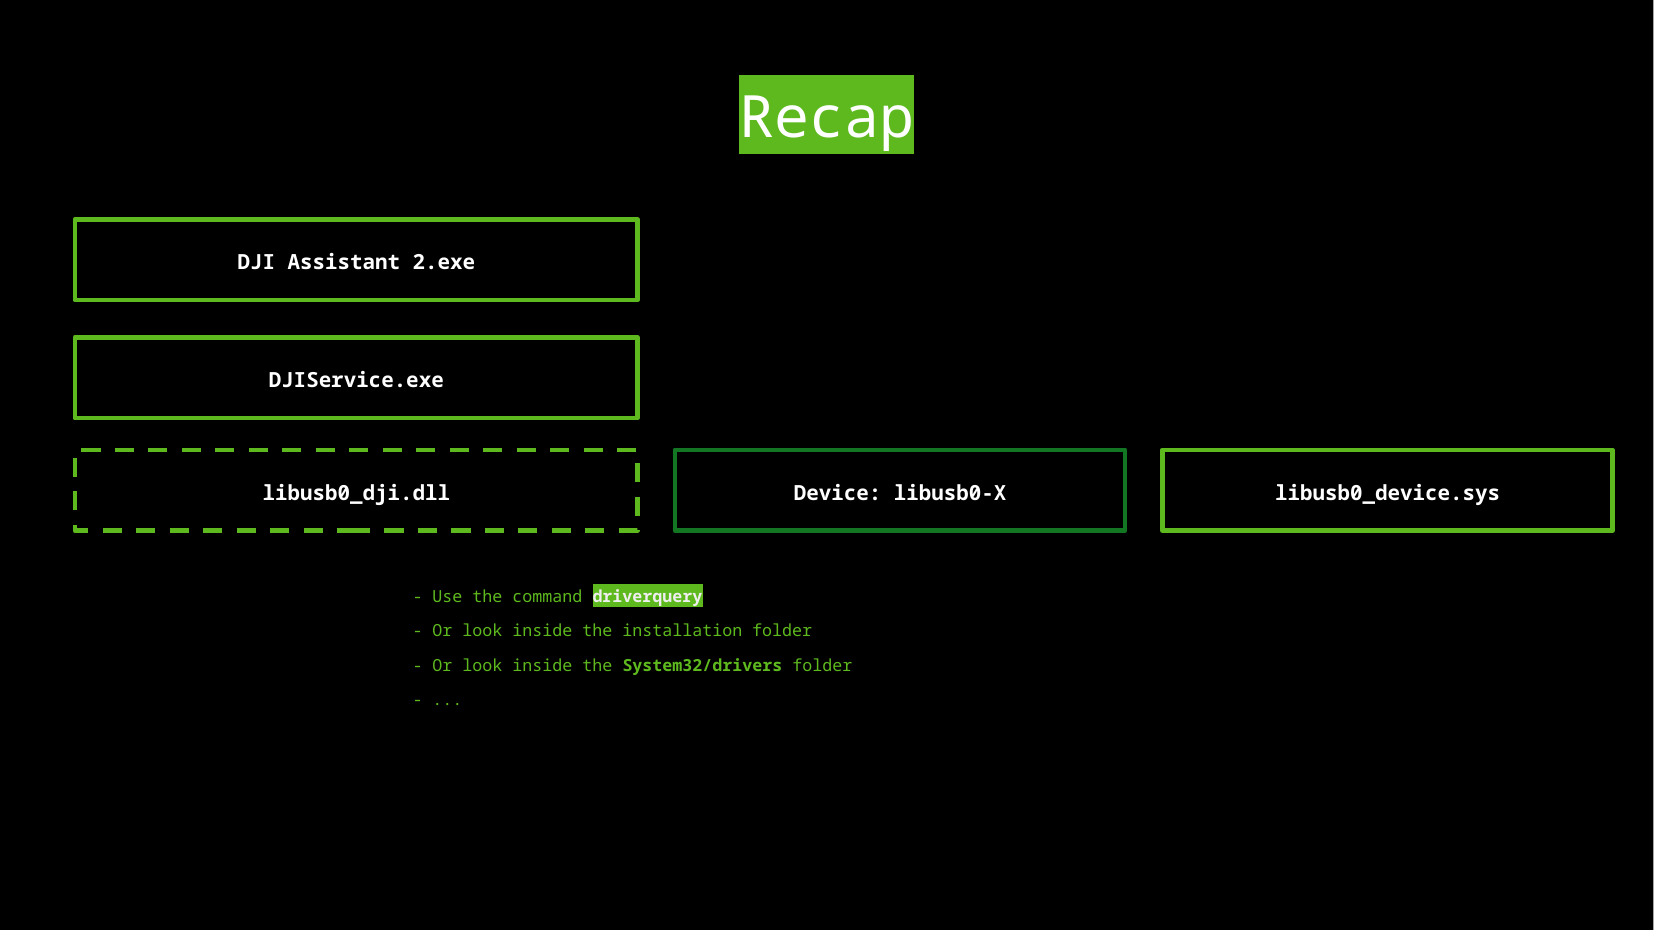

# Recap
DJI Assistant 2.exe
DJIService.exe
libusb0_dji.dll
Device: libusb0-X
libusb0_device.sys
- Use the command driverquery
- Or look inside the installation folder
- Or look inside the System32/drivers folder
- ...